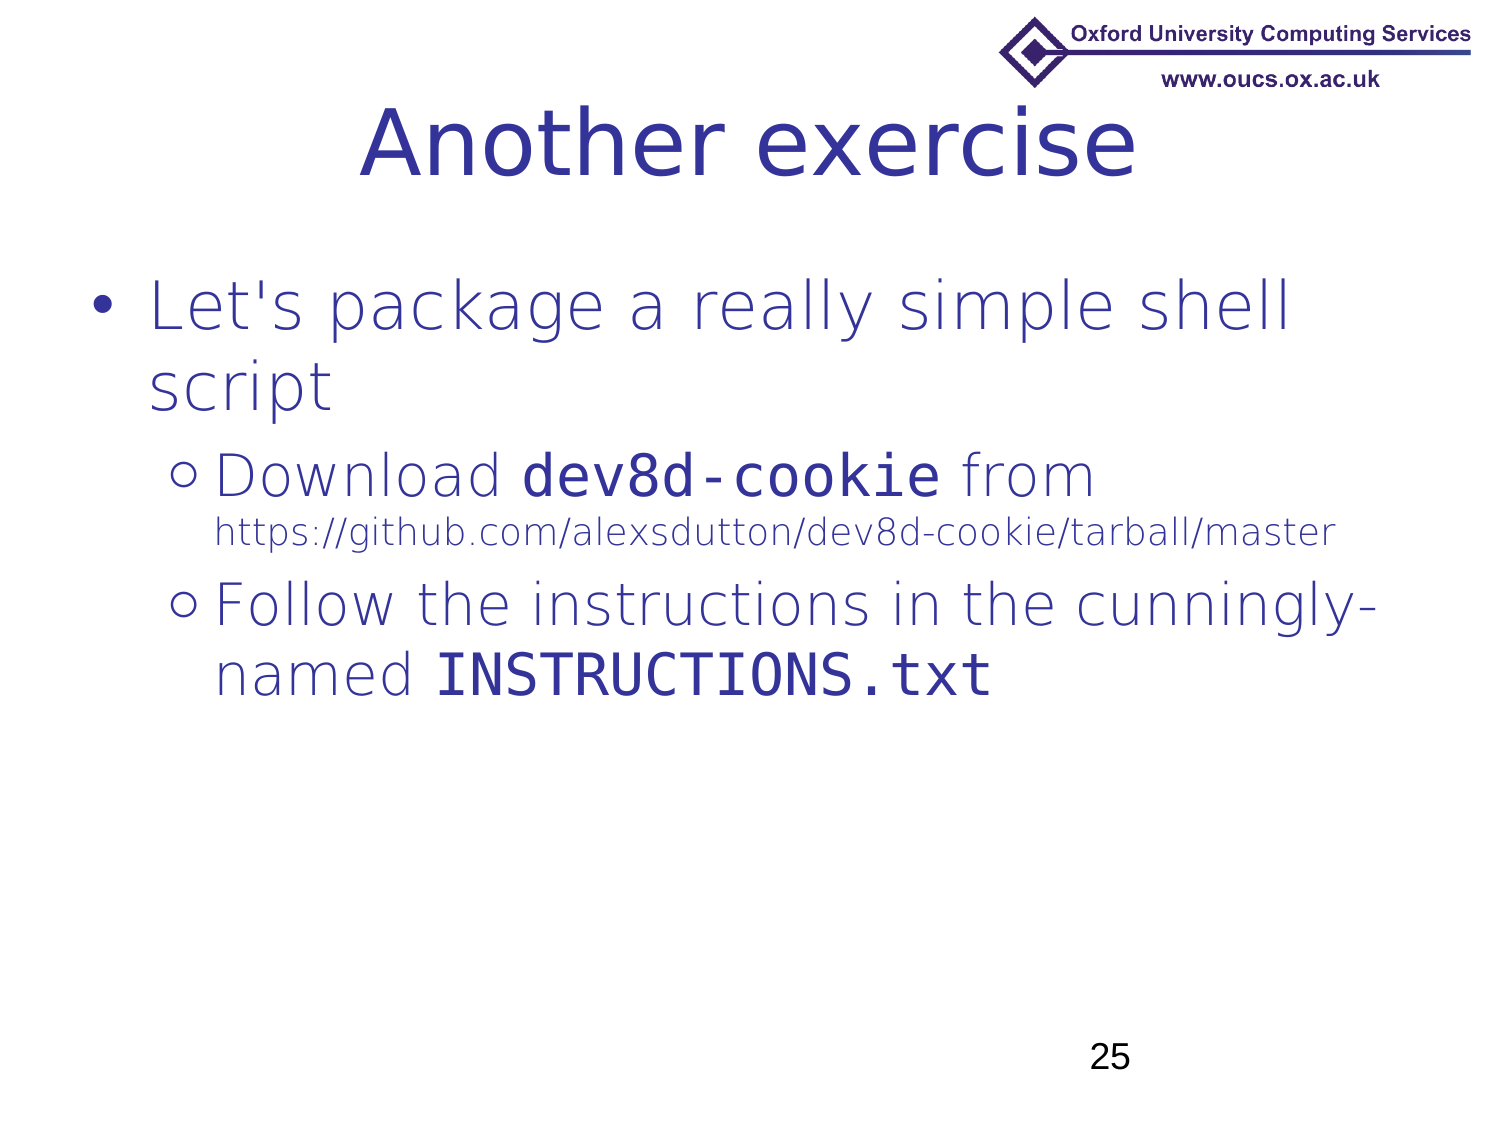

# Another exercise
Let's package a really simple shell script
Download dev8d-cookie from https://github.com/alexsdutton/dev8d-cookie/tarball/master
Follow the instructions in the cunningly-named INSTRUCTIONS.txt
25